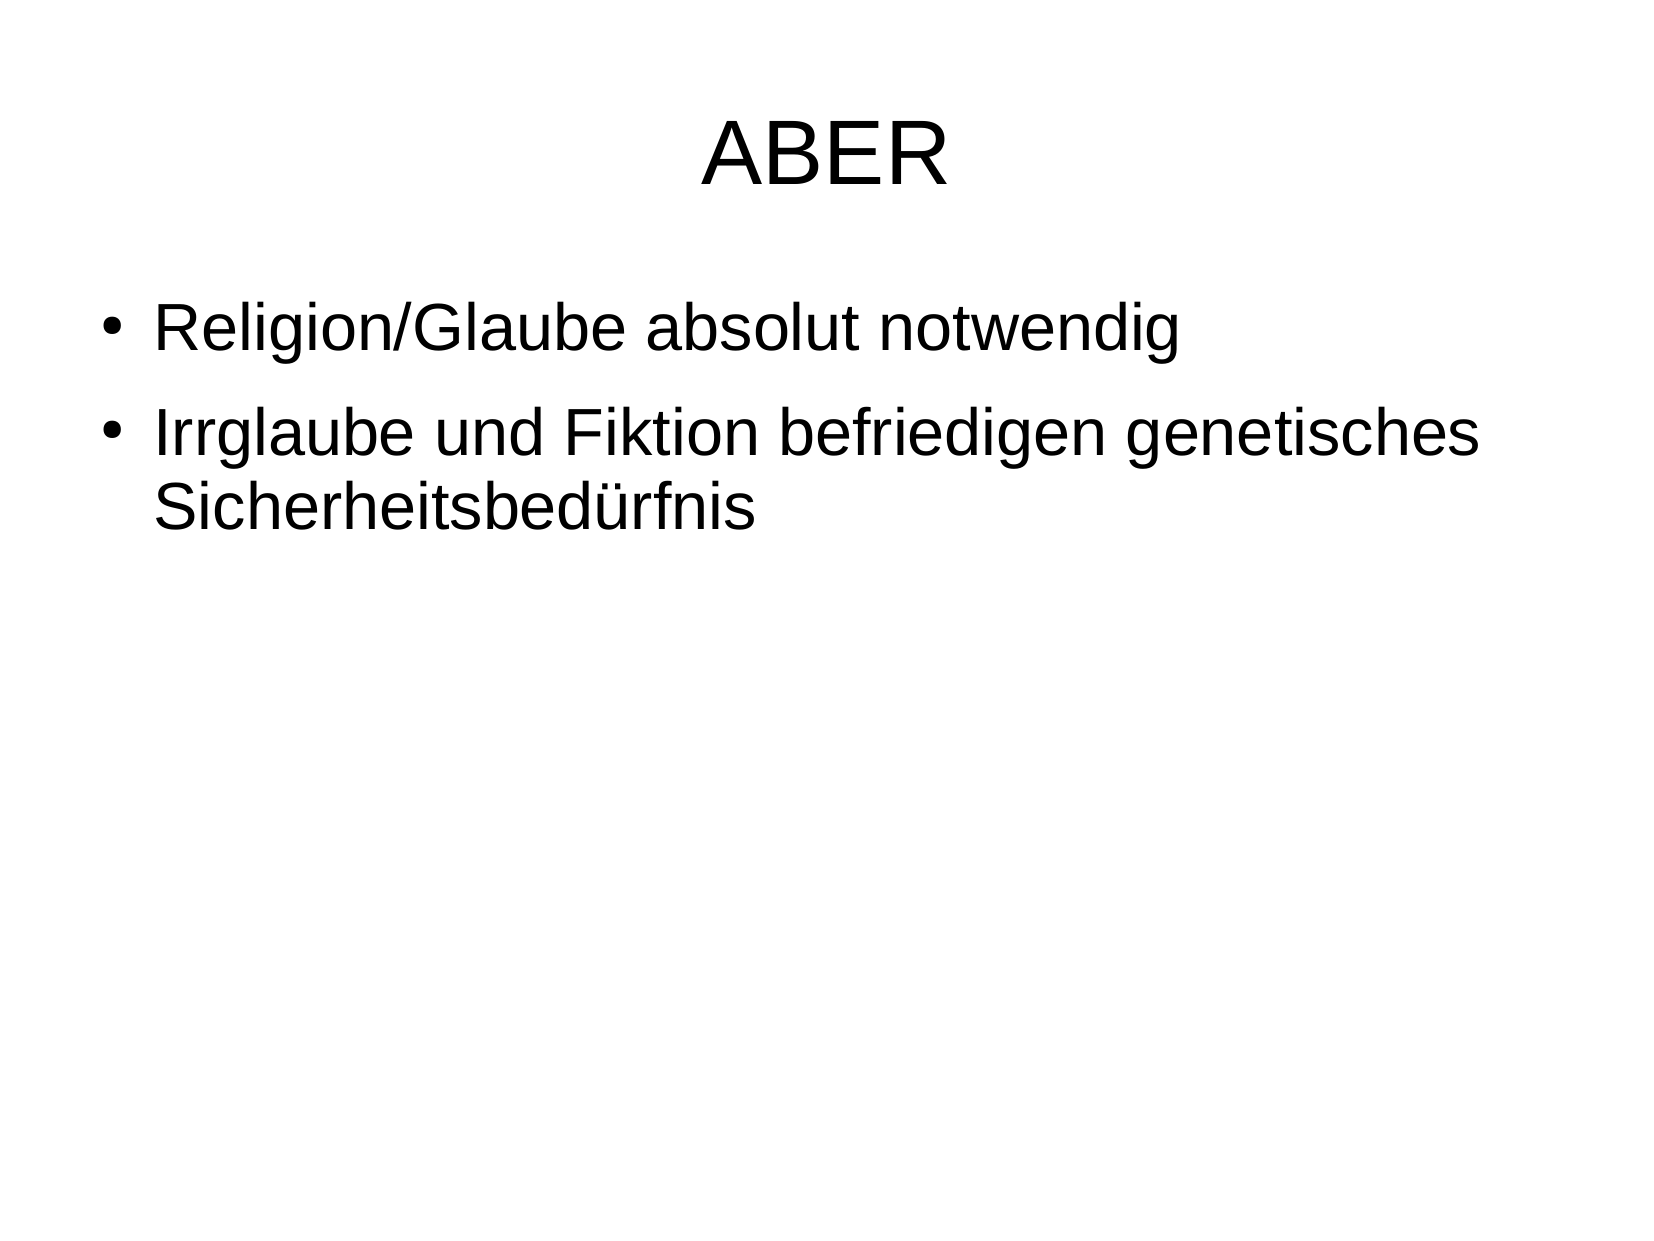

# ABER
Religion/Glaube absolut notwendig
Irrglaube und Fiktion befriedigen genetisches Sicherheitsbedürfnis